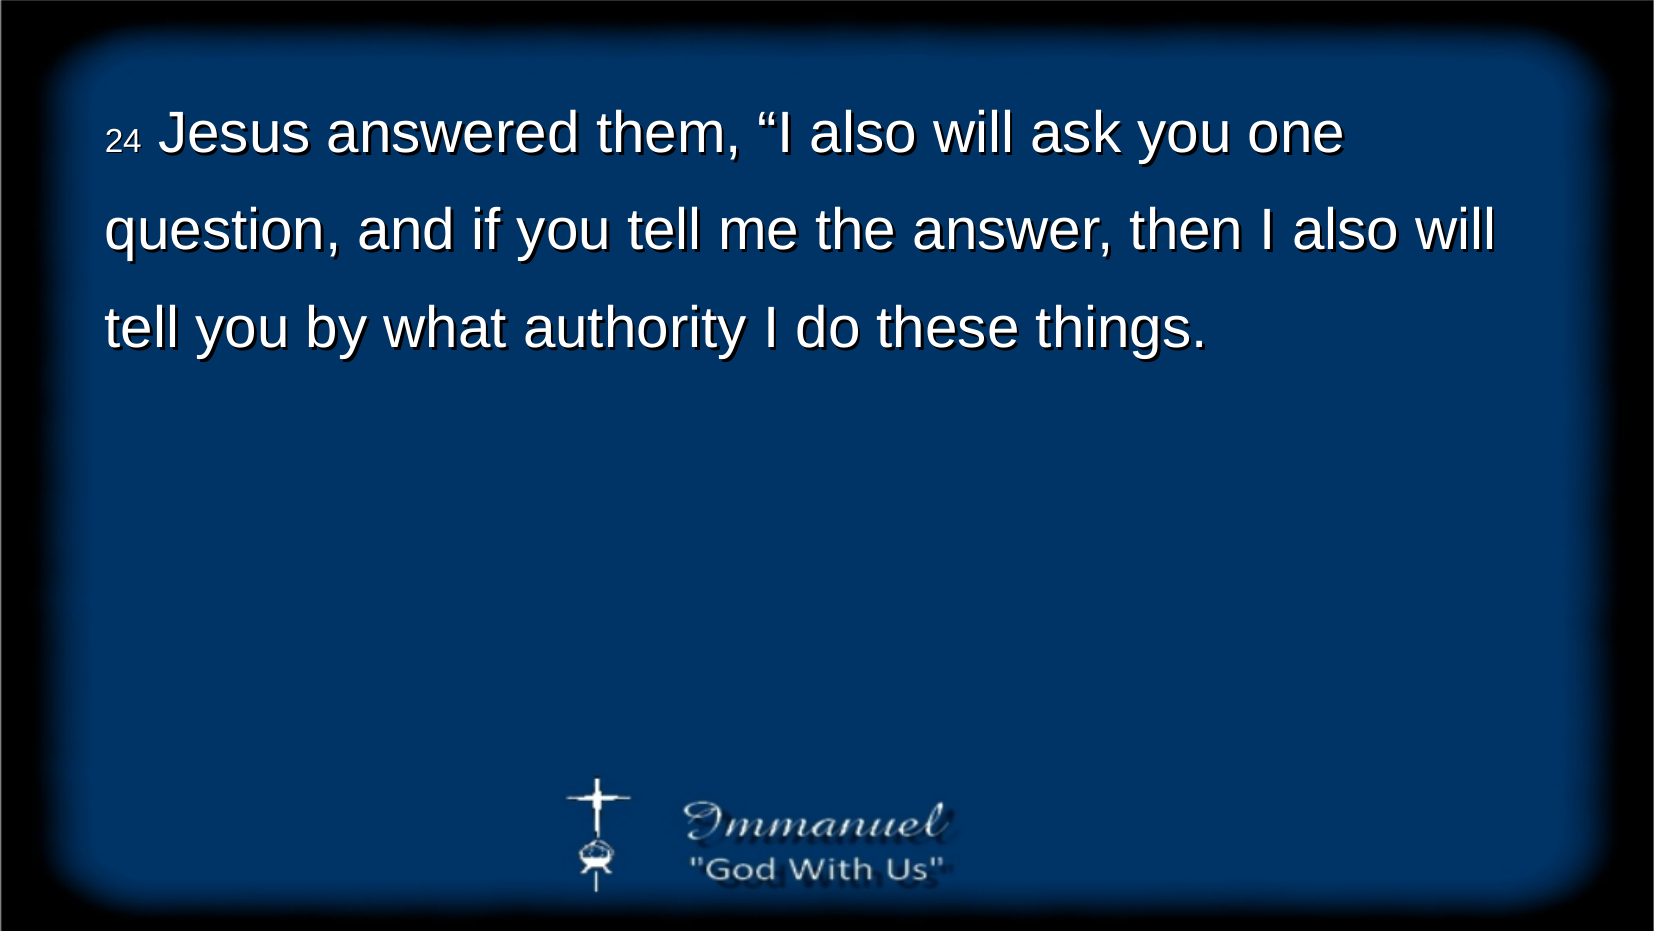

24 Jesus answered them, “I also will ask you one question, and if you tell me the answer, then I also will tell you by what authority I do these things.